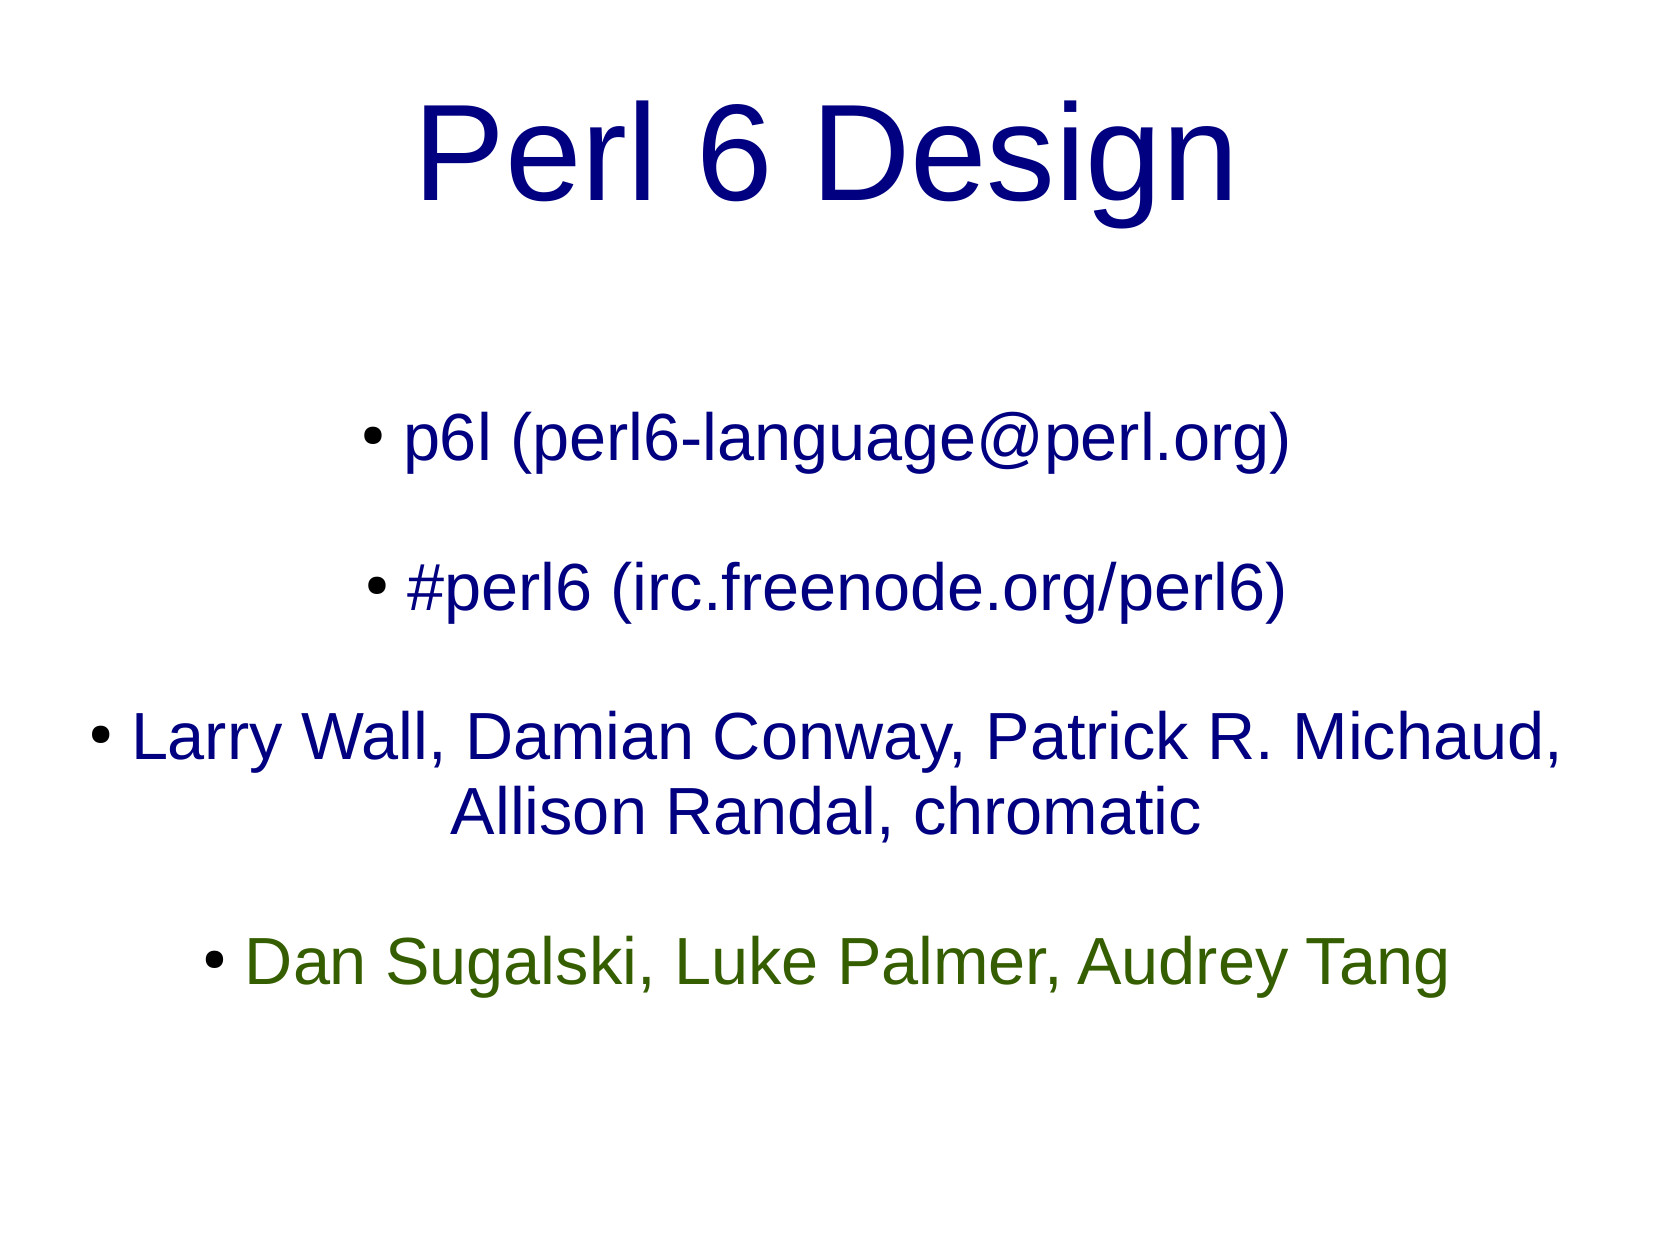

# Perl 6 Design
 p6l (perl6-language@perl.org)
 #perl6 (irc.freenode.org/perl6)
 Larry Wall, Damian Conway, Patrick R. Michaud, Allison Randal, chromatic
 Dan Sugalski, Luke Palmer, Audrey Tang